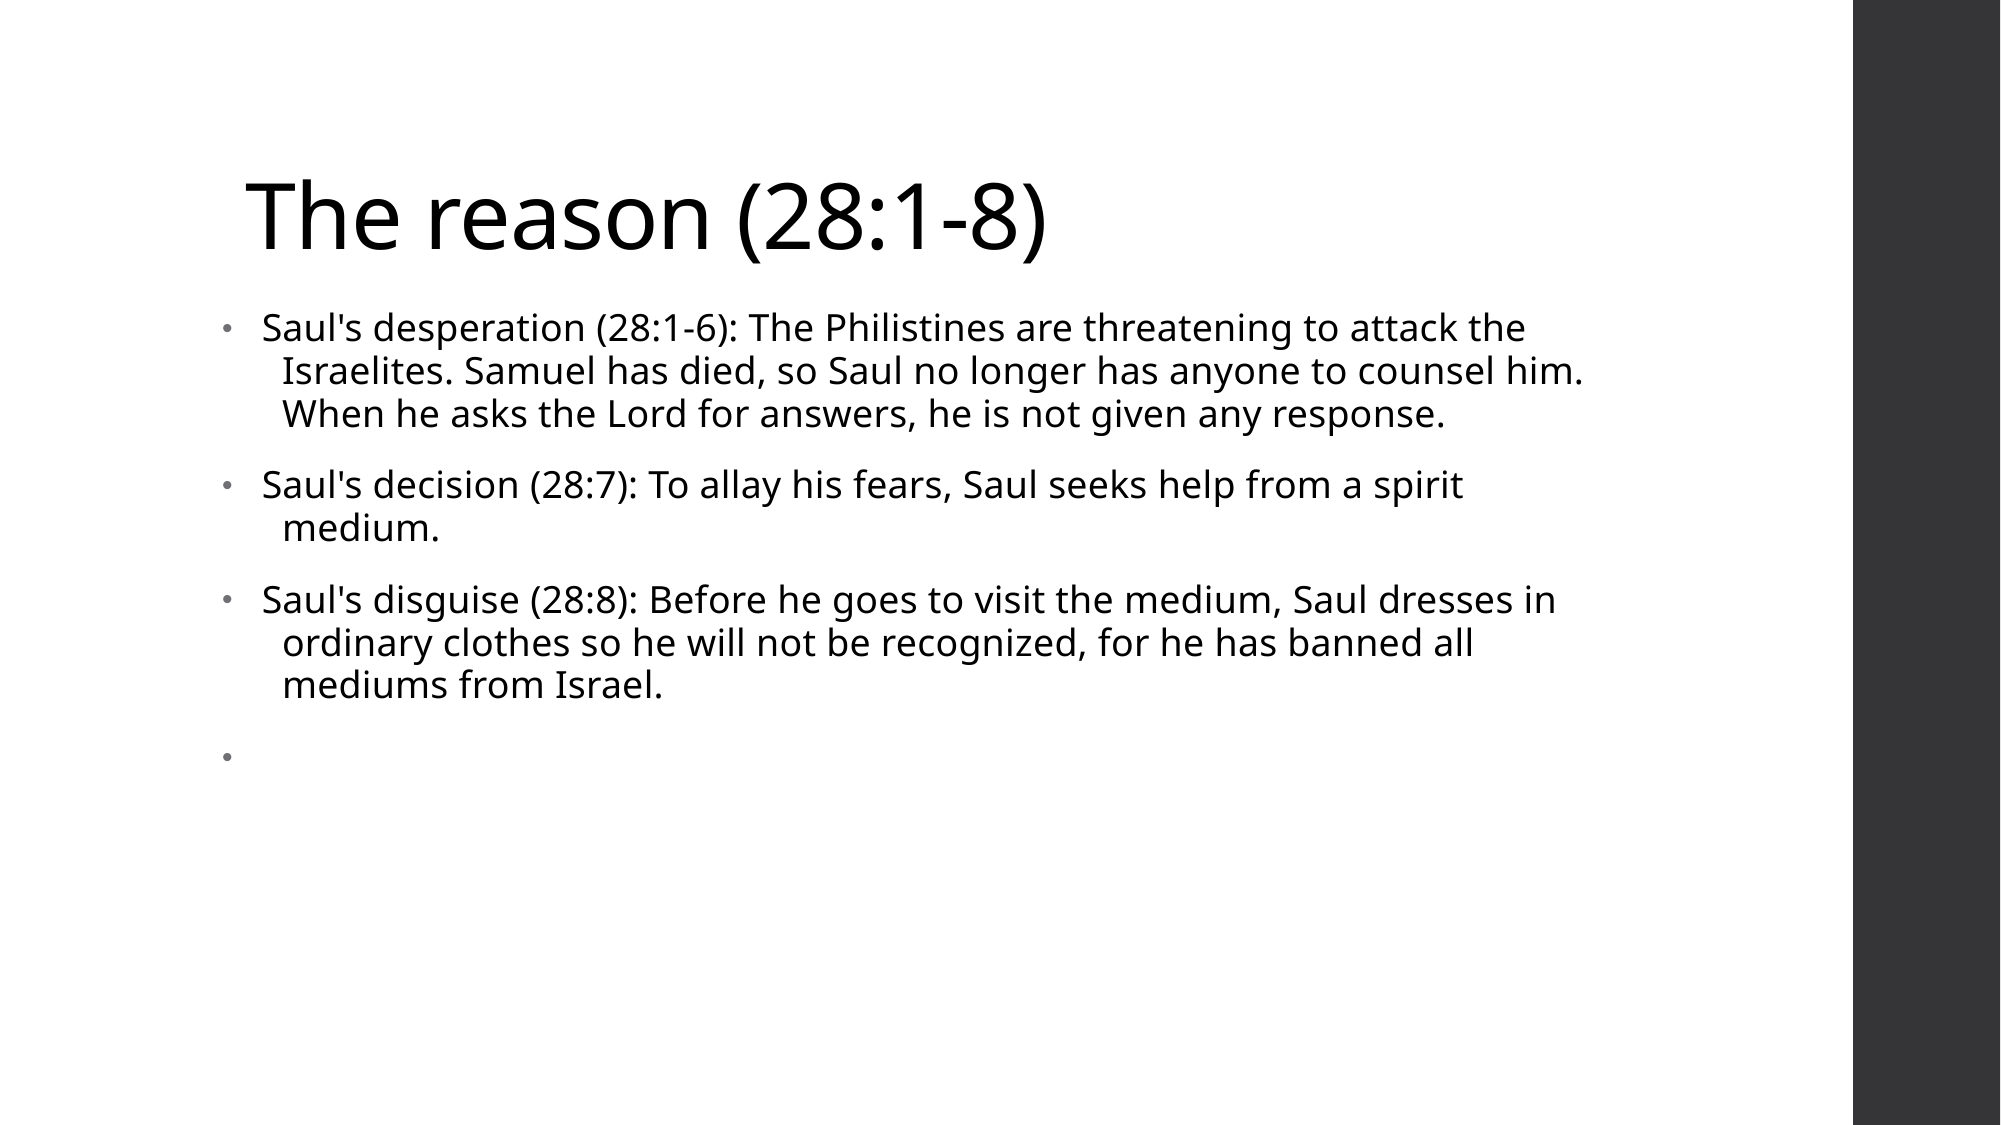

# The reason (28:1-8)
 Saul's desperation (28:1-6): The Philistines are threatening to attack the Israelites. Samuel has died, so Saul no longer has anyone to counsel him. When he asks the Lord for answers, he is not given any response.
 Saul's decision (28:7): To allay his fears, Saul seeks help from a spirit medium.
 Saul's disguise (28:8): Before he goes to visit the medium, Saul dresses in ordinary clothes so he will not be recognized, for he has banned all mediums from Israel.